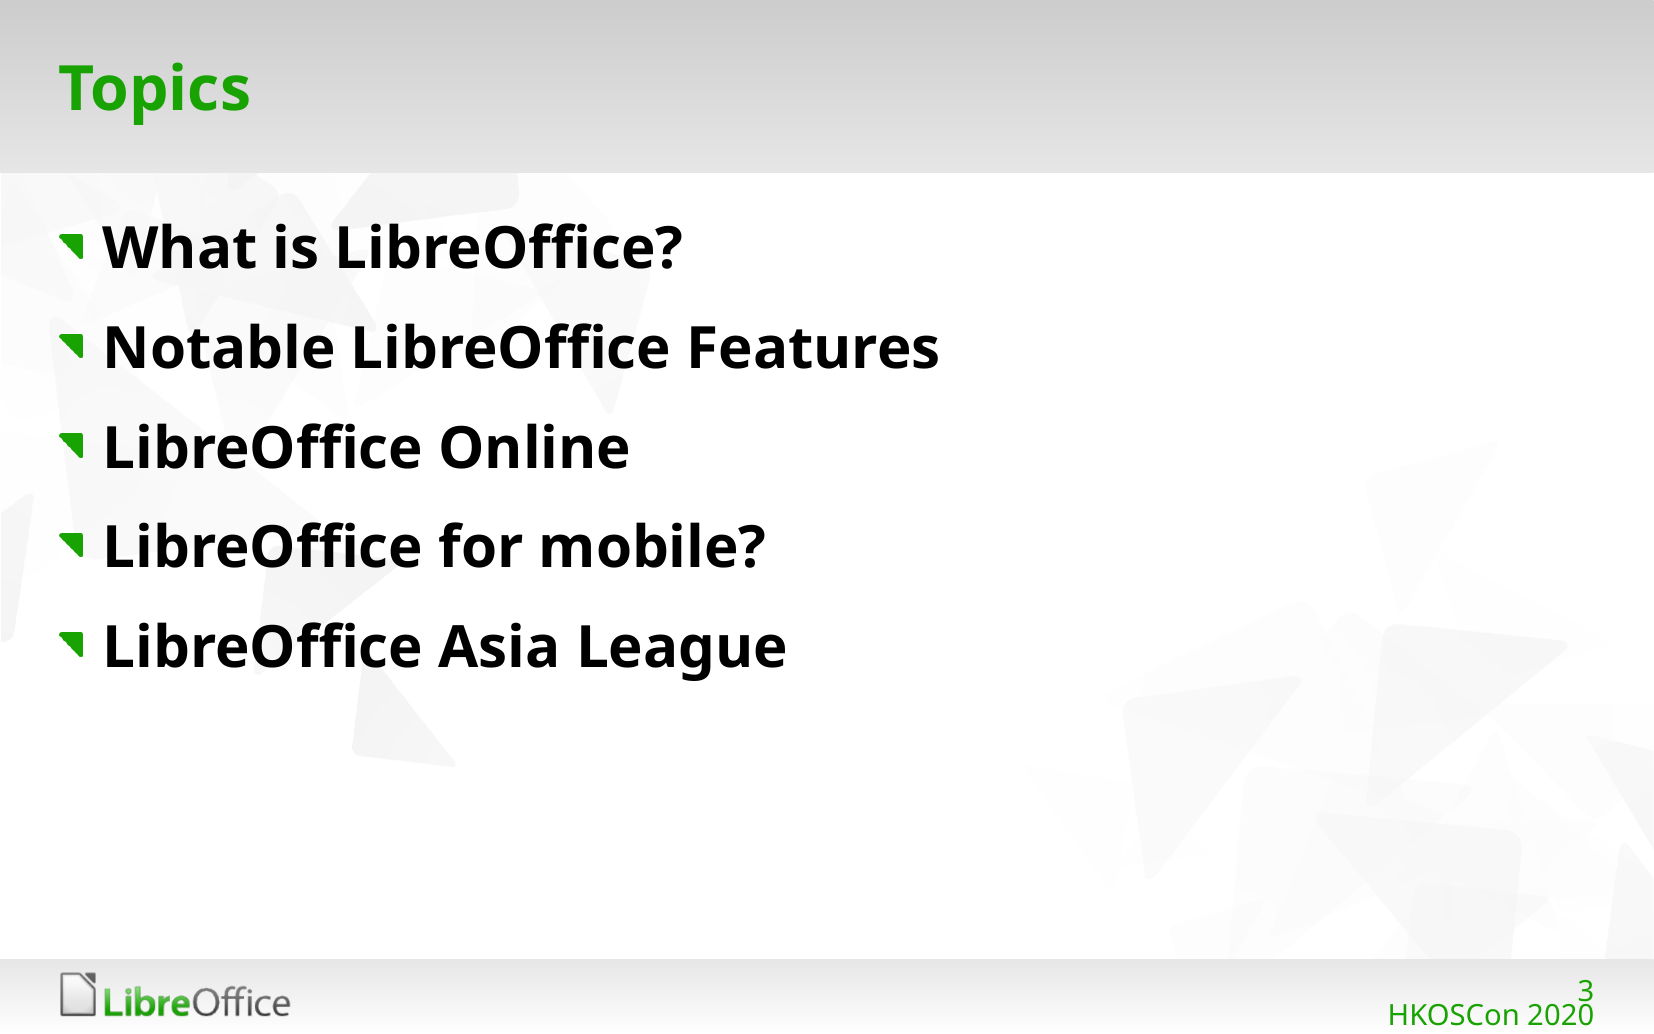

# Topics
What is LibreOffice?
Notable LibreOffice Features
LibreOffice Online
LibreOffice for mobile?
LibreOffice Asia League
3
HKOSCon 2020